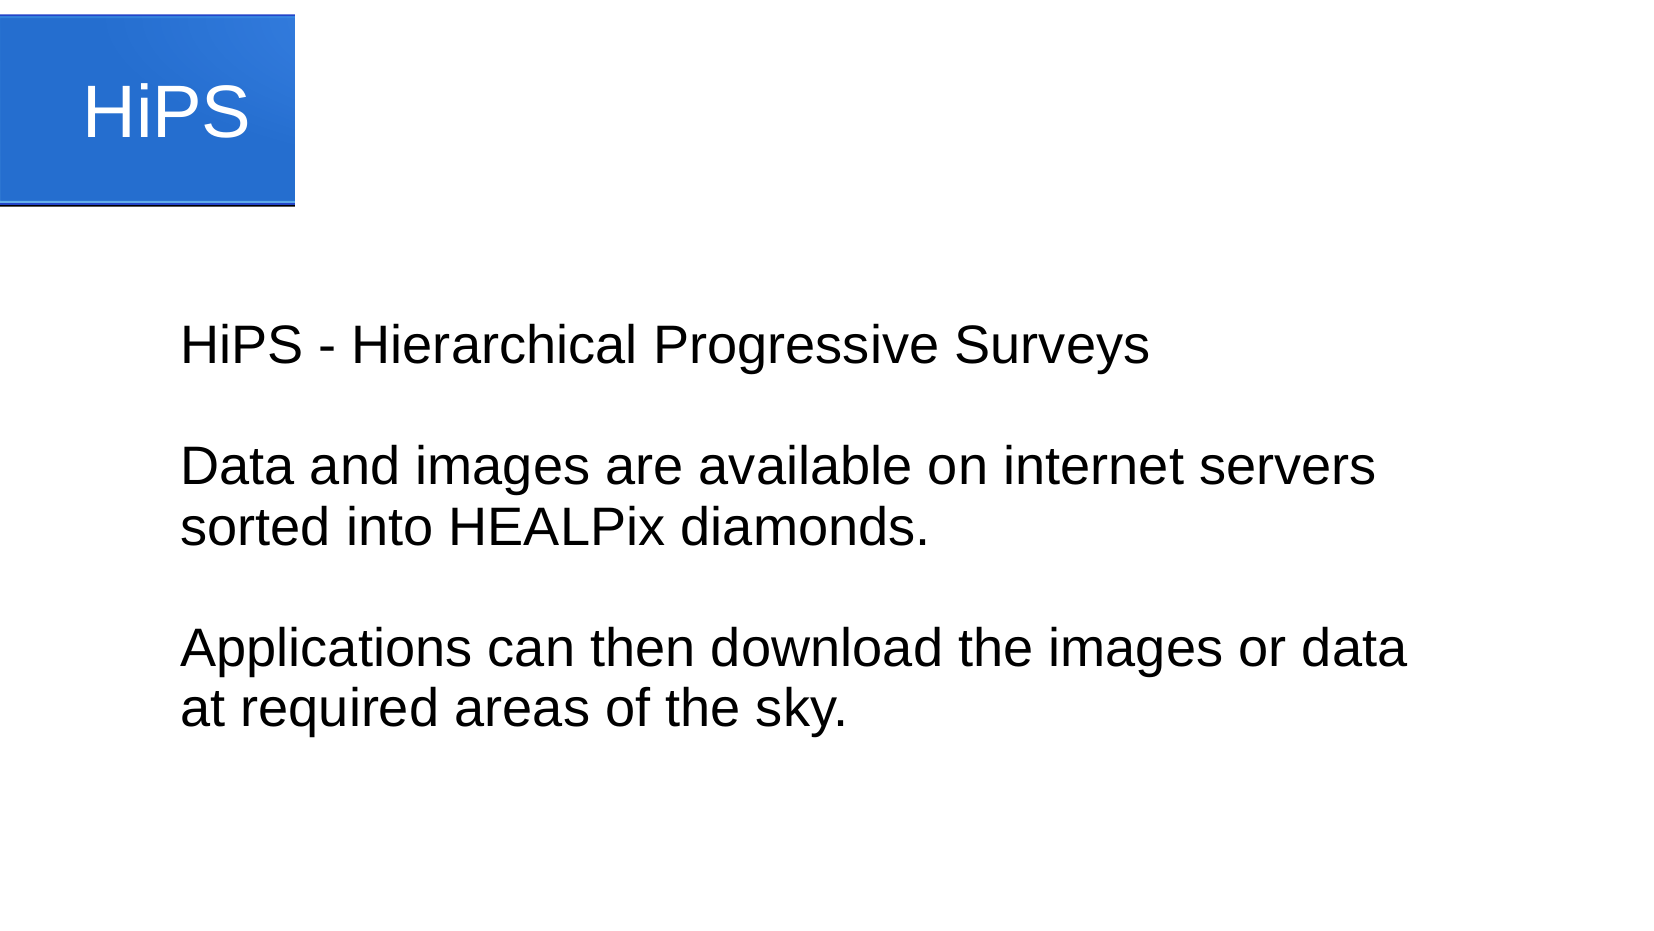

# HiPS
HiPS - Hierarchical Progressive Surveys
Data and images are available on internet servers sorted into HEALPix diamonds.
Applications can then download the images or data at required areas of the sky.